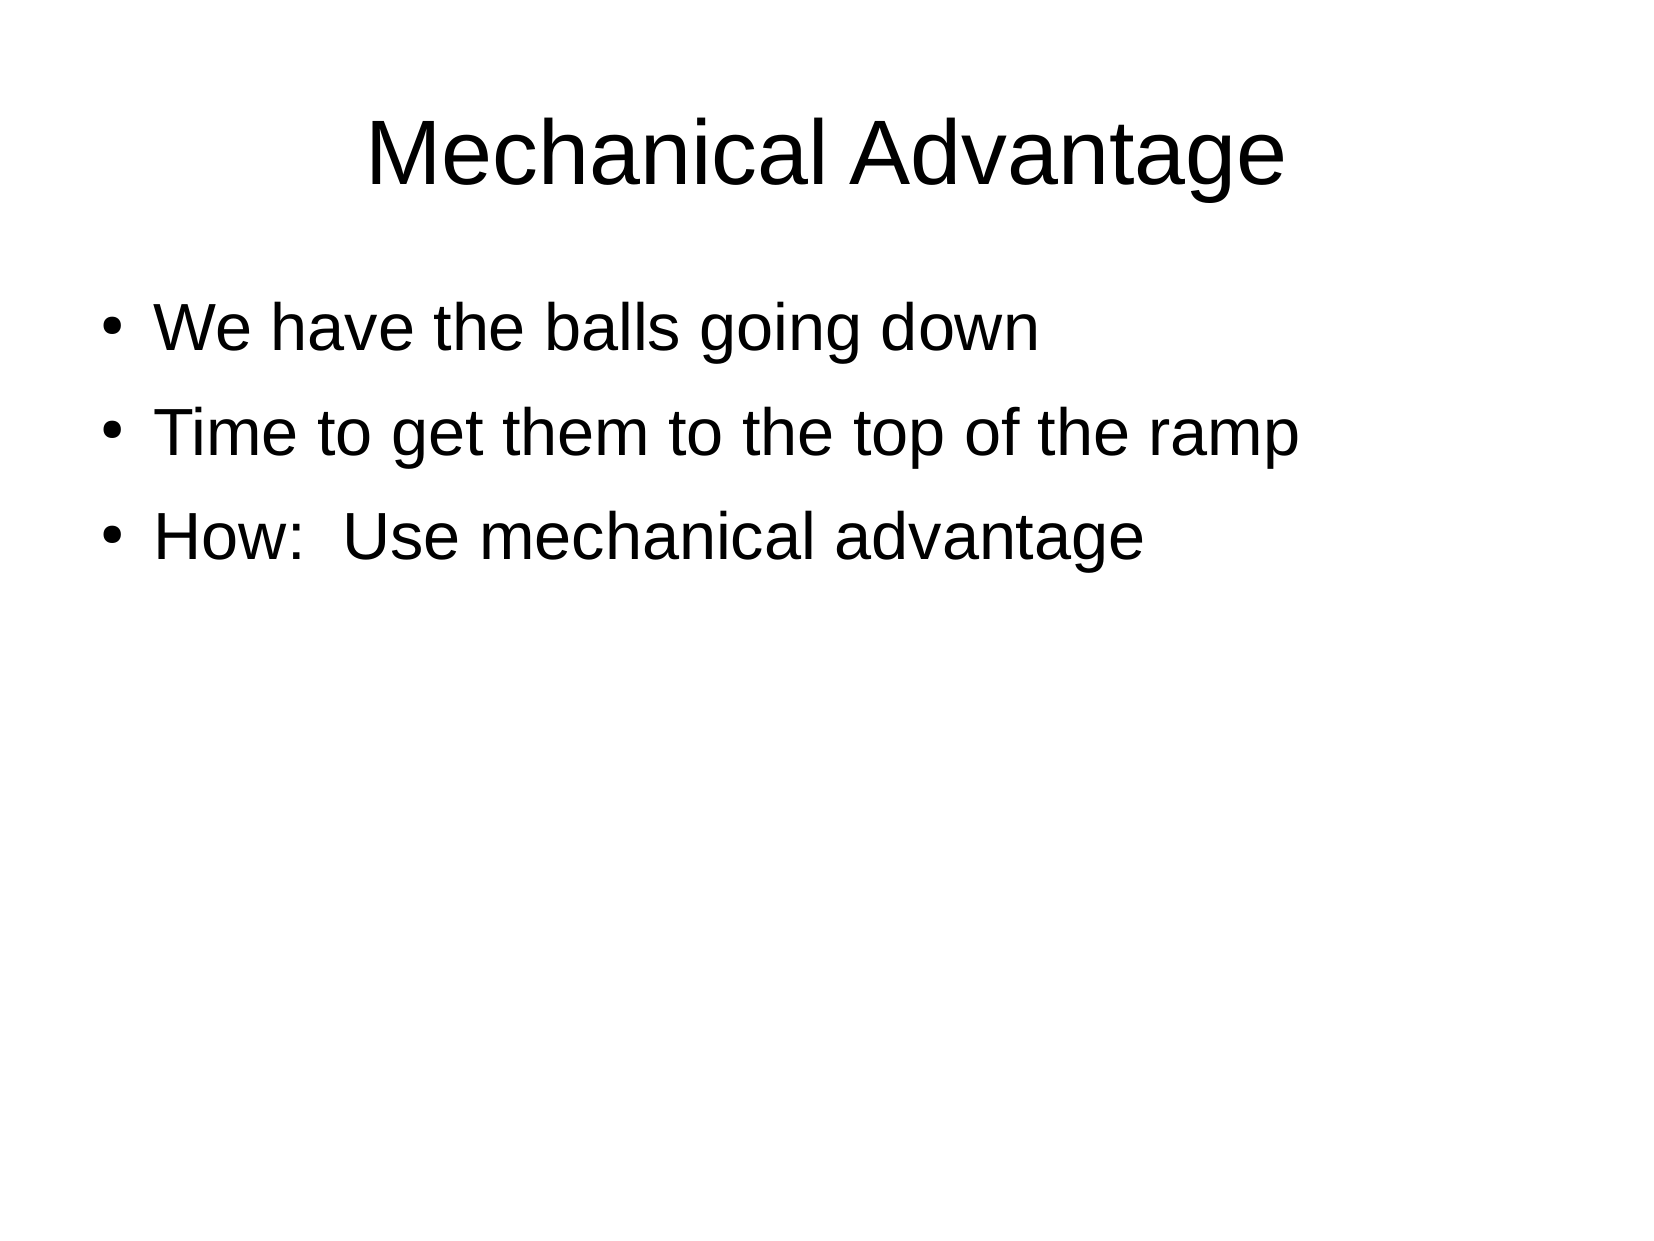

# Mechanical Advantage
We have the balls going down
Time to get them to the top of the ramp
How: Use mechanical advantage